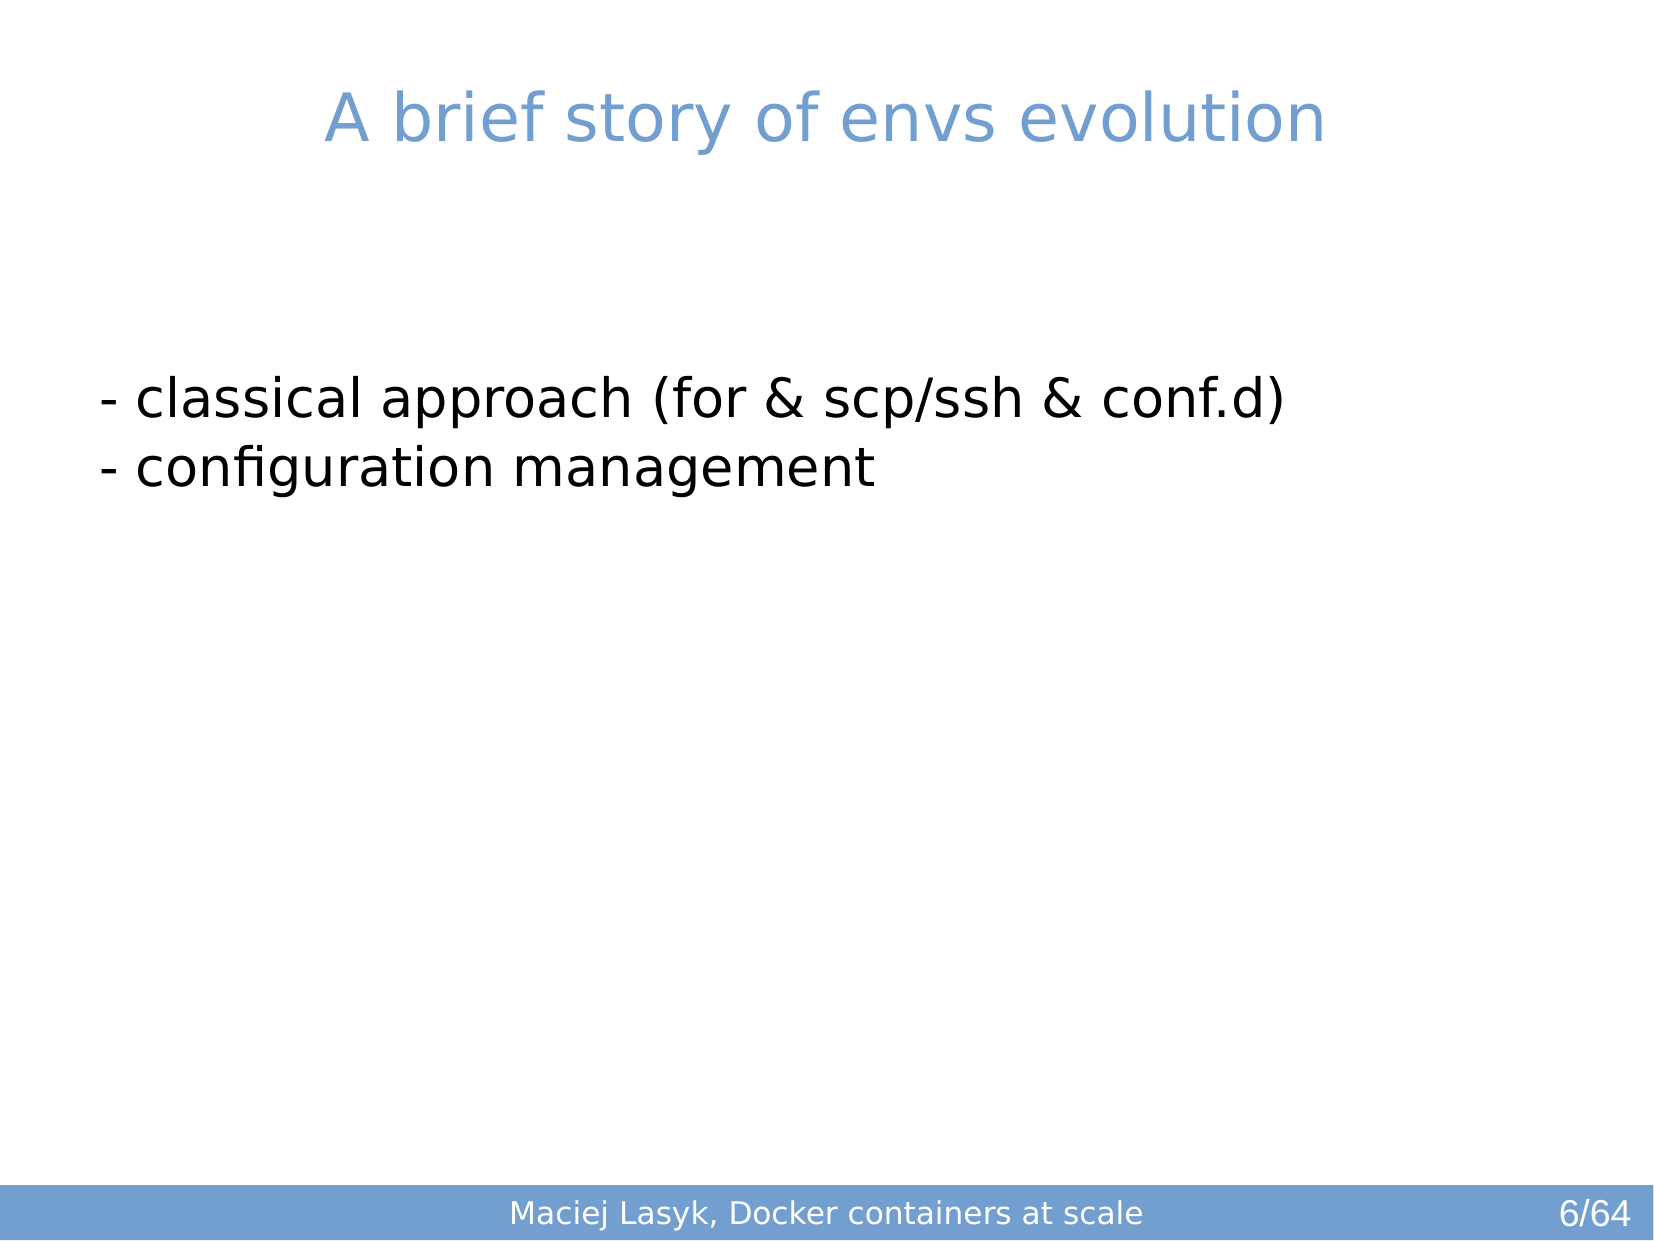

A brief story of envs evolution
- classical approach (for & scp/ssh & conf.d)
- configuration management
 6/64
Maciej Lasyk, Docker containers at scale